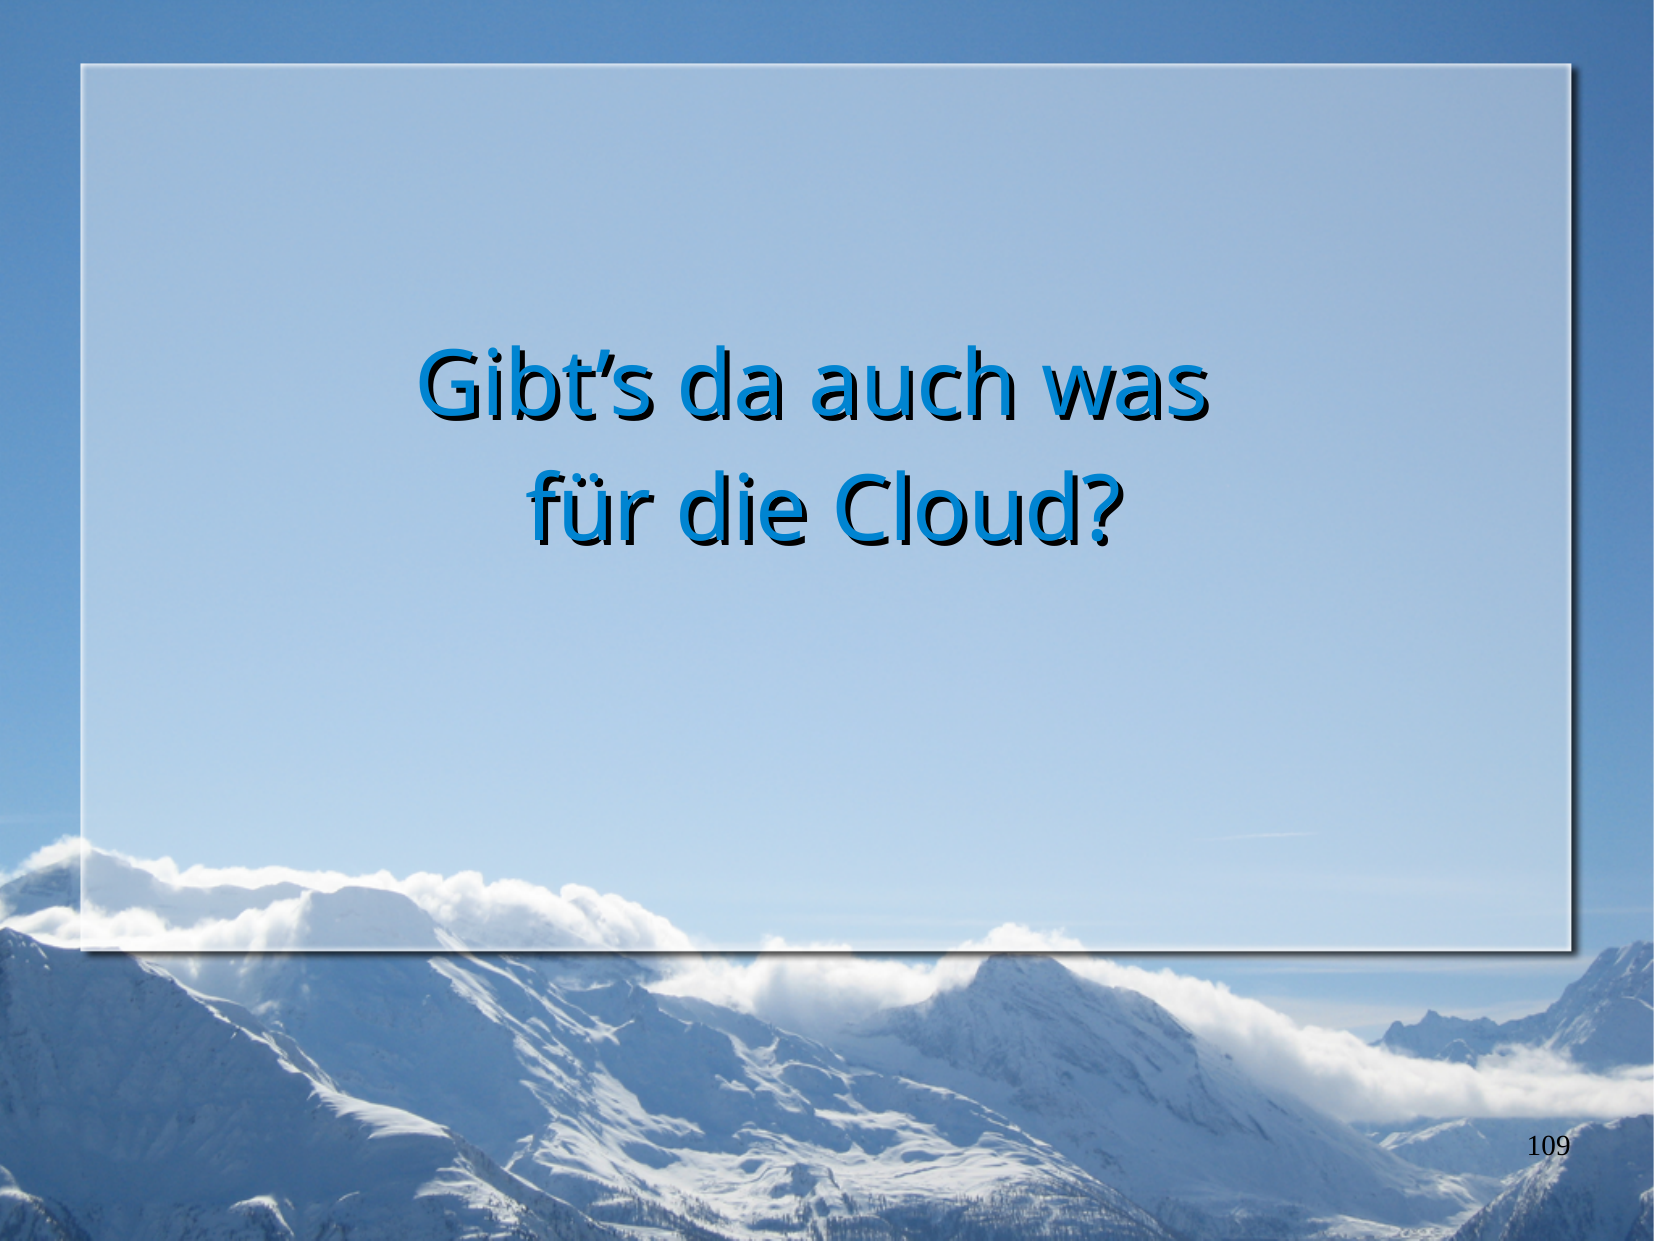

# Gibt’s da auch was für die Cloud?
109